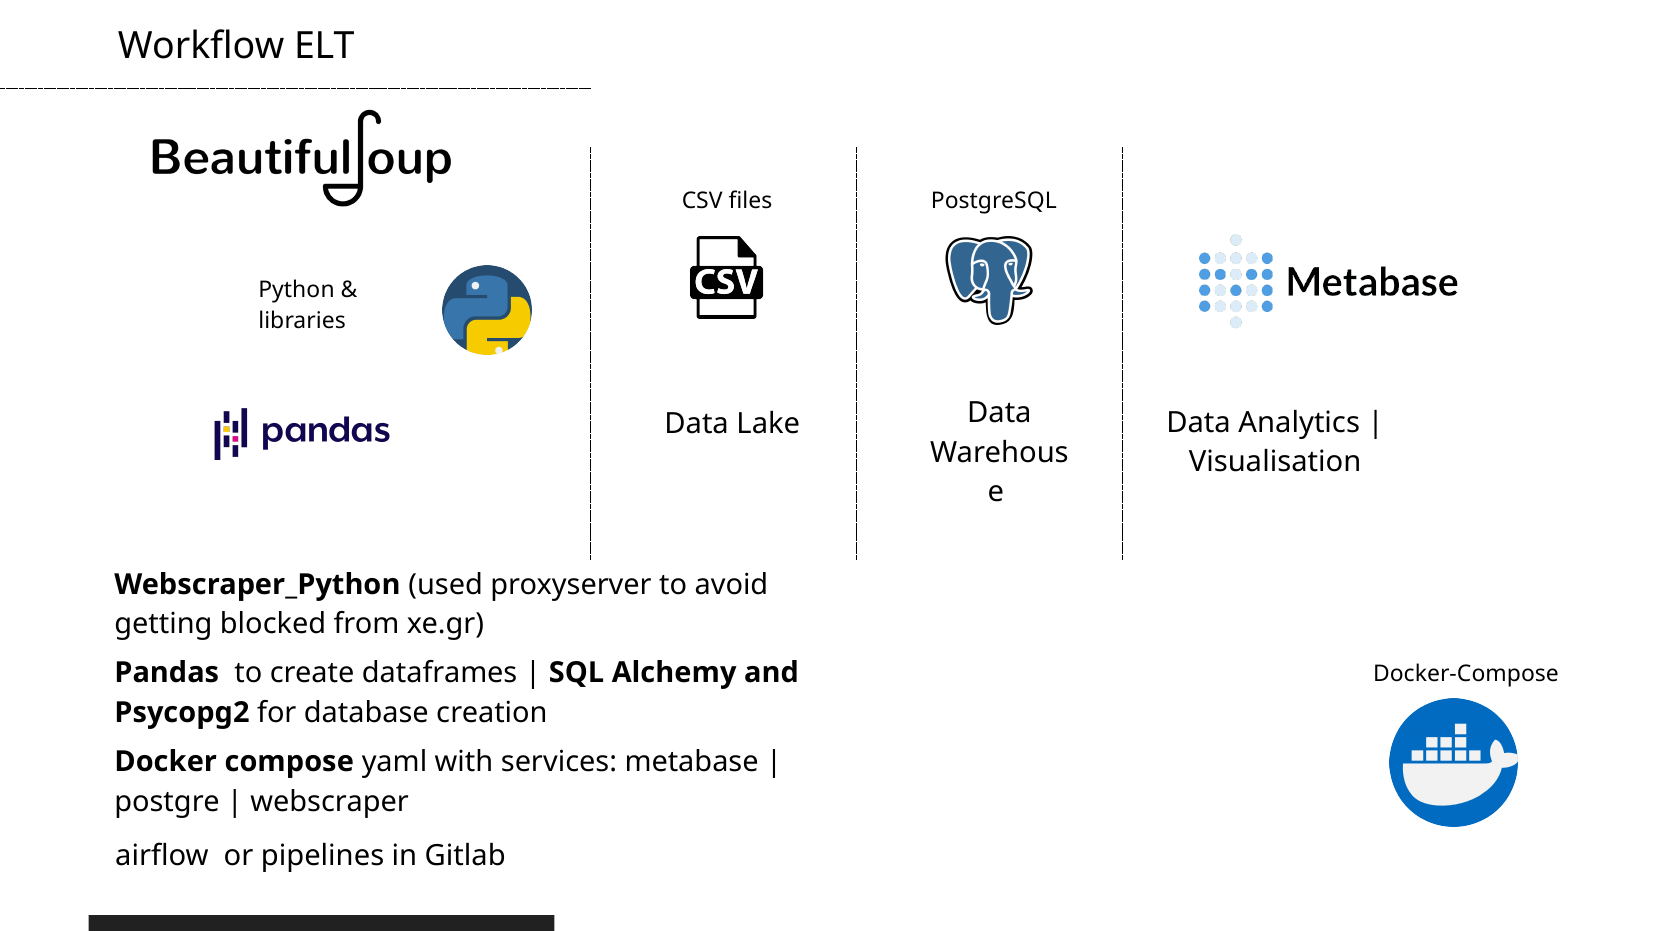

# Workflow ELT
CSV files
PostgreSQL
Python &
libraries
Data Warehouse
Data Analytics | Visualisation
Data Lake
Webscraper_Python (used proxyserver to avoid getting blocked from xe.gr)
Pandas to create dataframes | SQL Alchemy and Psycopg2 for database creation
Docker-Compose
Docker compose yaml with services: metabase | postgre | webscraper
airflow or pipelines in Gitlab